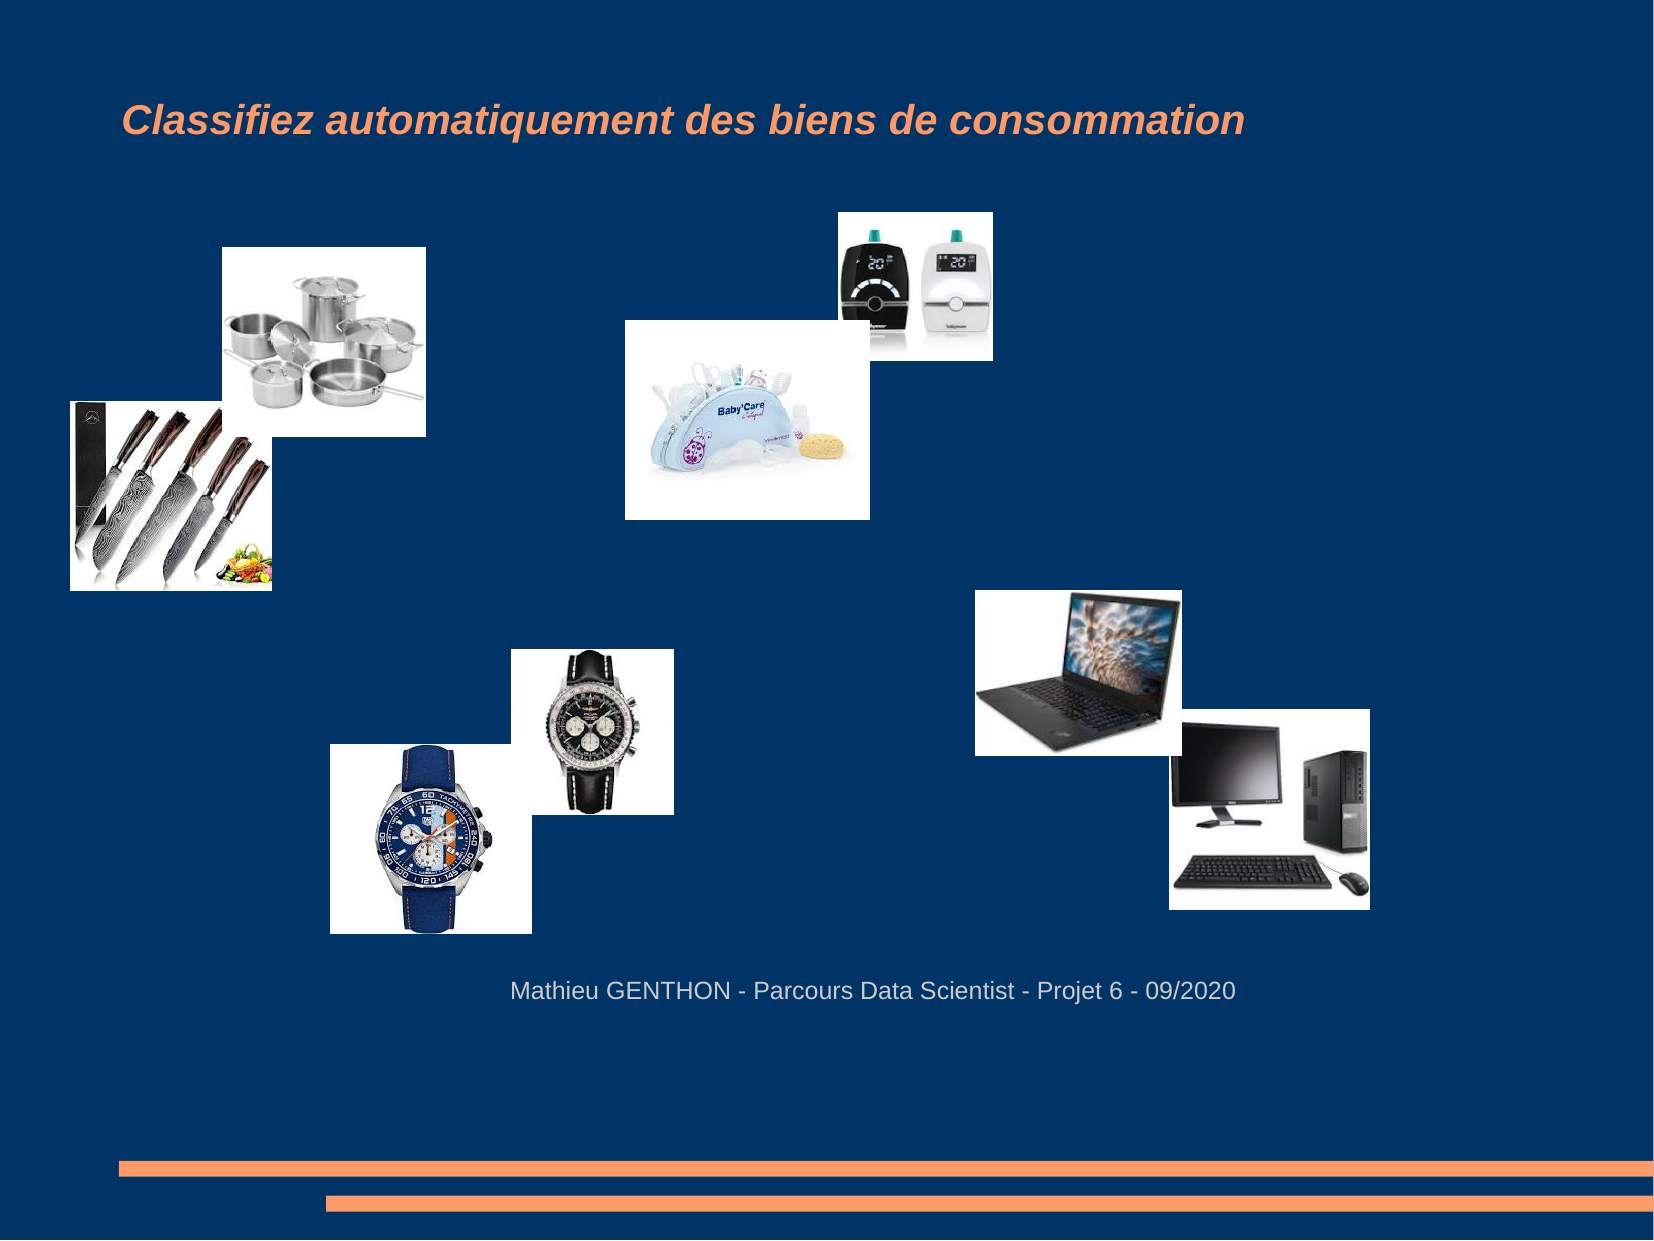

# Classifiez automatiquement des biens de consommation
Mathieu GENTHON - Parcours Data Scientist - Projet 6 - 09/2020